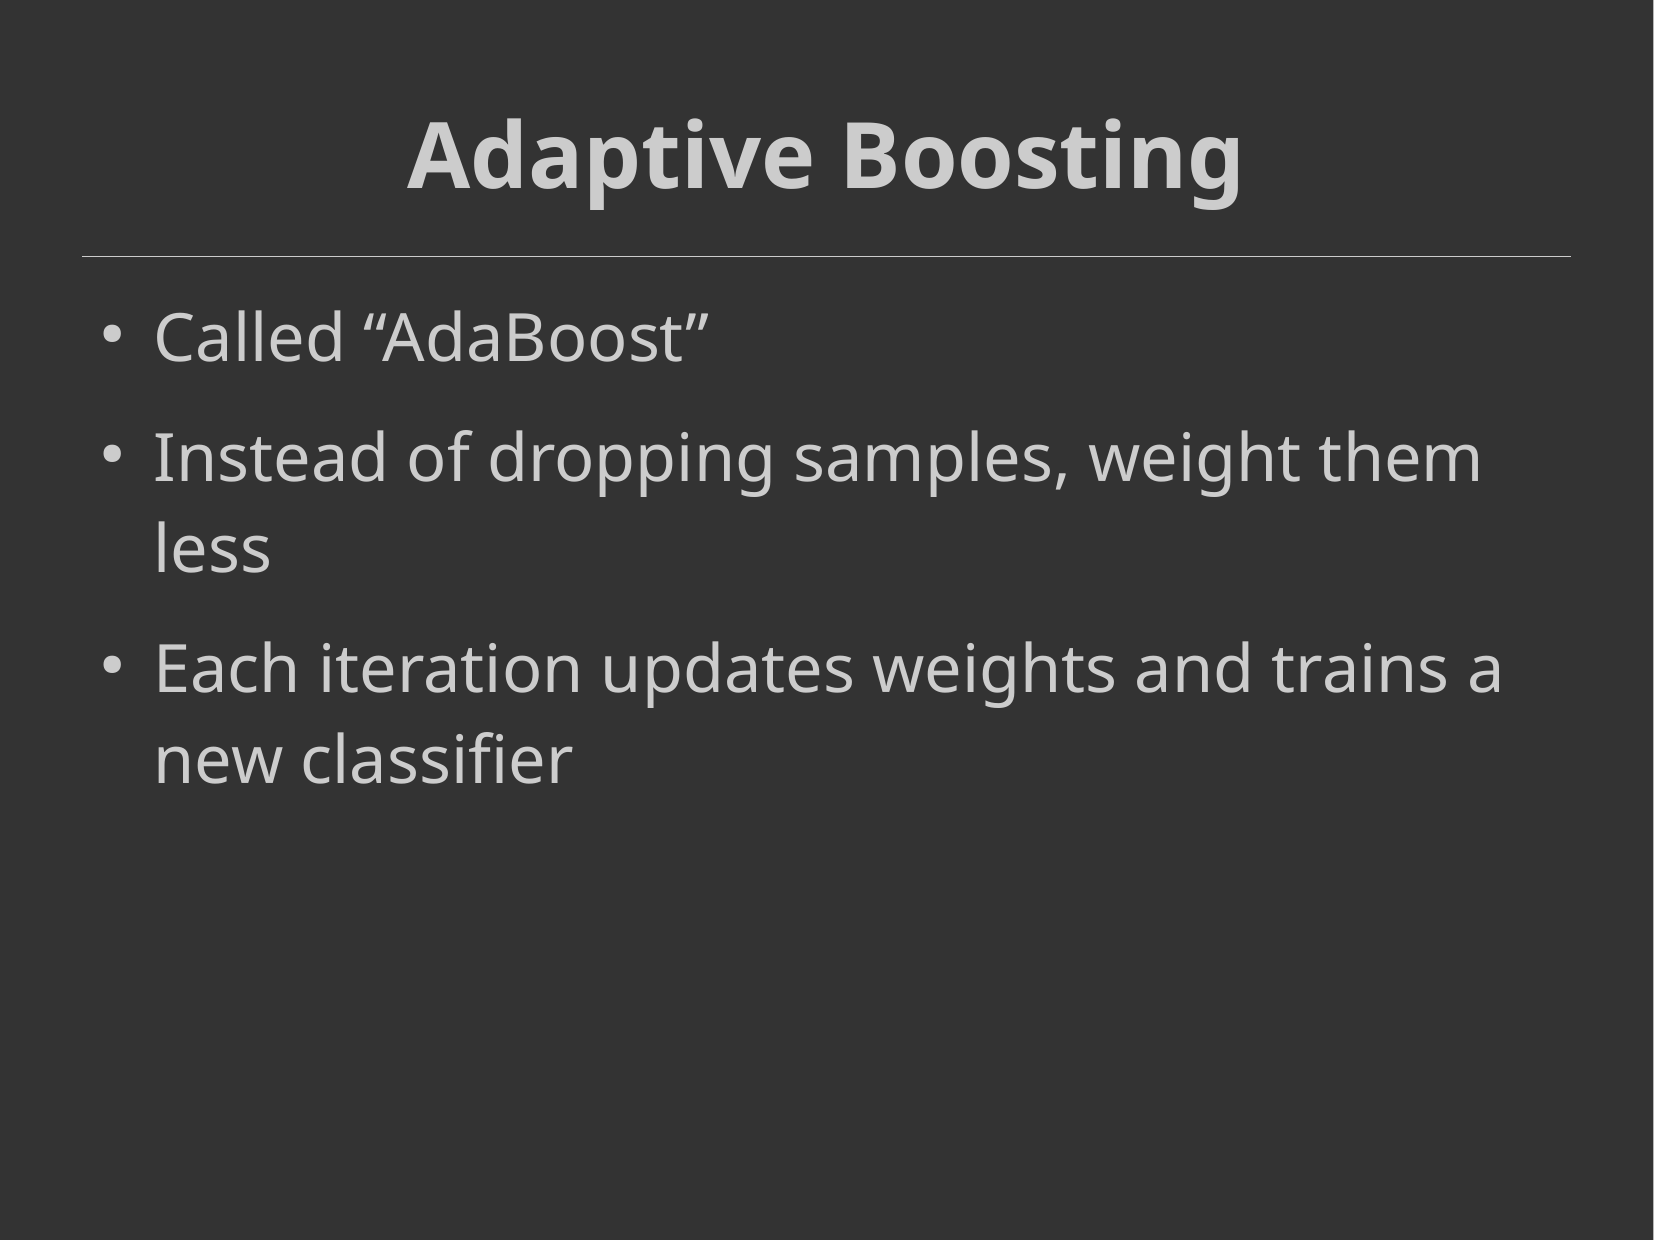

# Adaptive Boosting
Called “AdaBoost”
Instead of dropping samples, weight them less
Each iteration updates weights and trains a new classifier